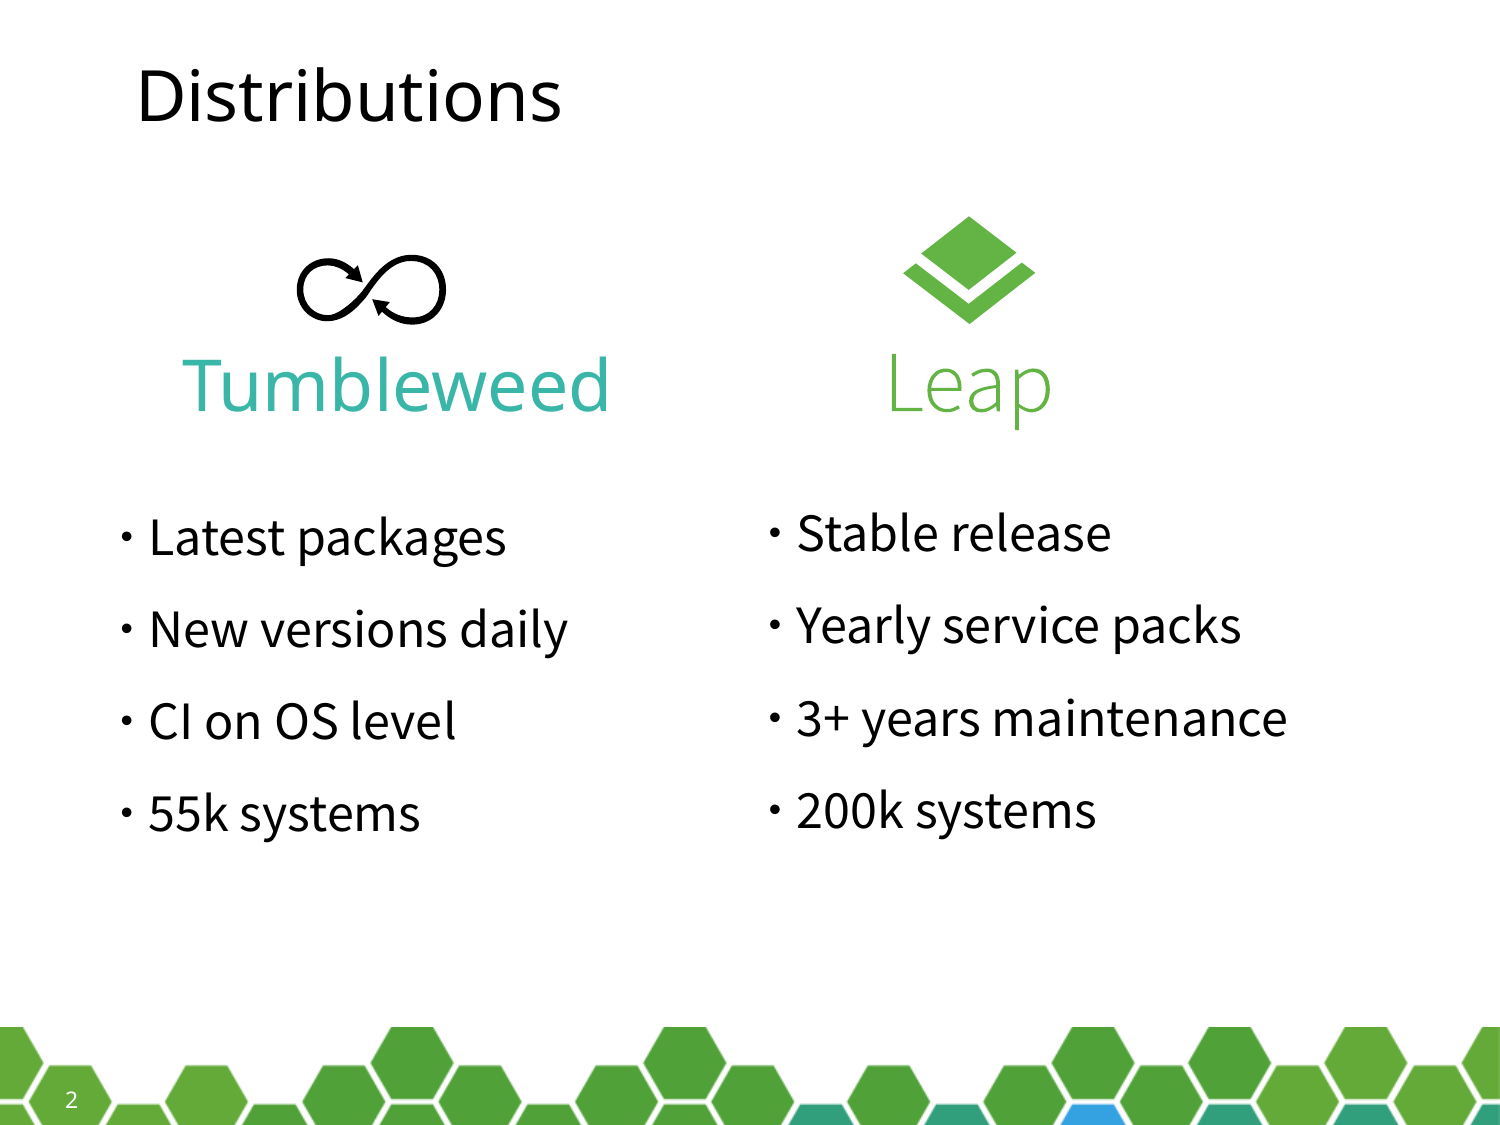

# Distributions
Stable release
Yearly service packs
3+ years maintenance
200k systems
Latest packages
New versions daily
CI on OS level
55k systems